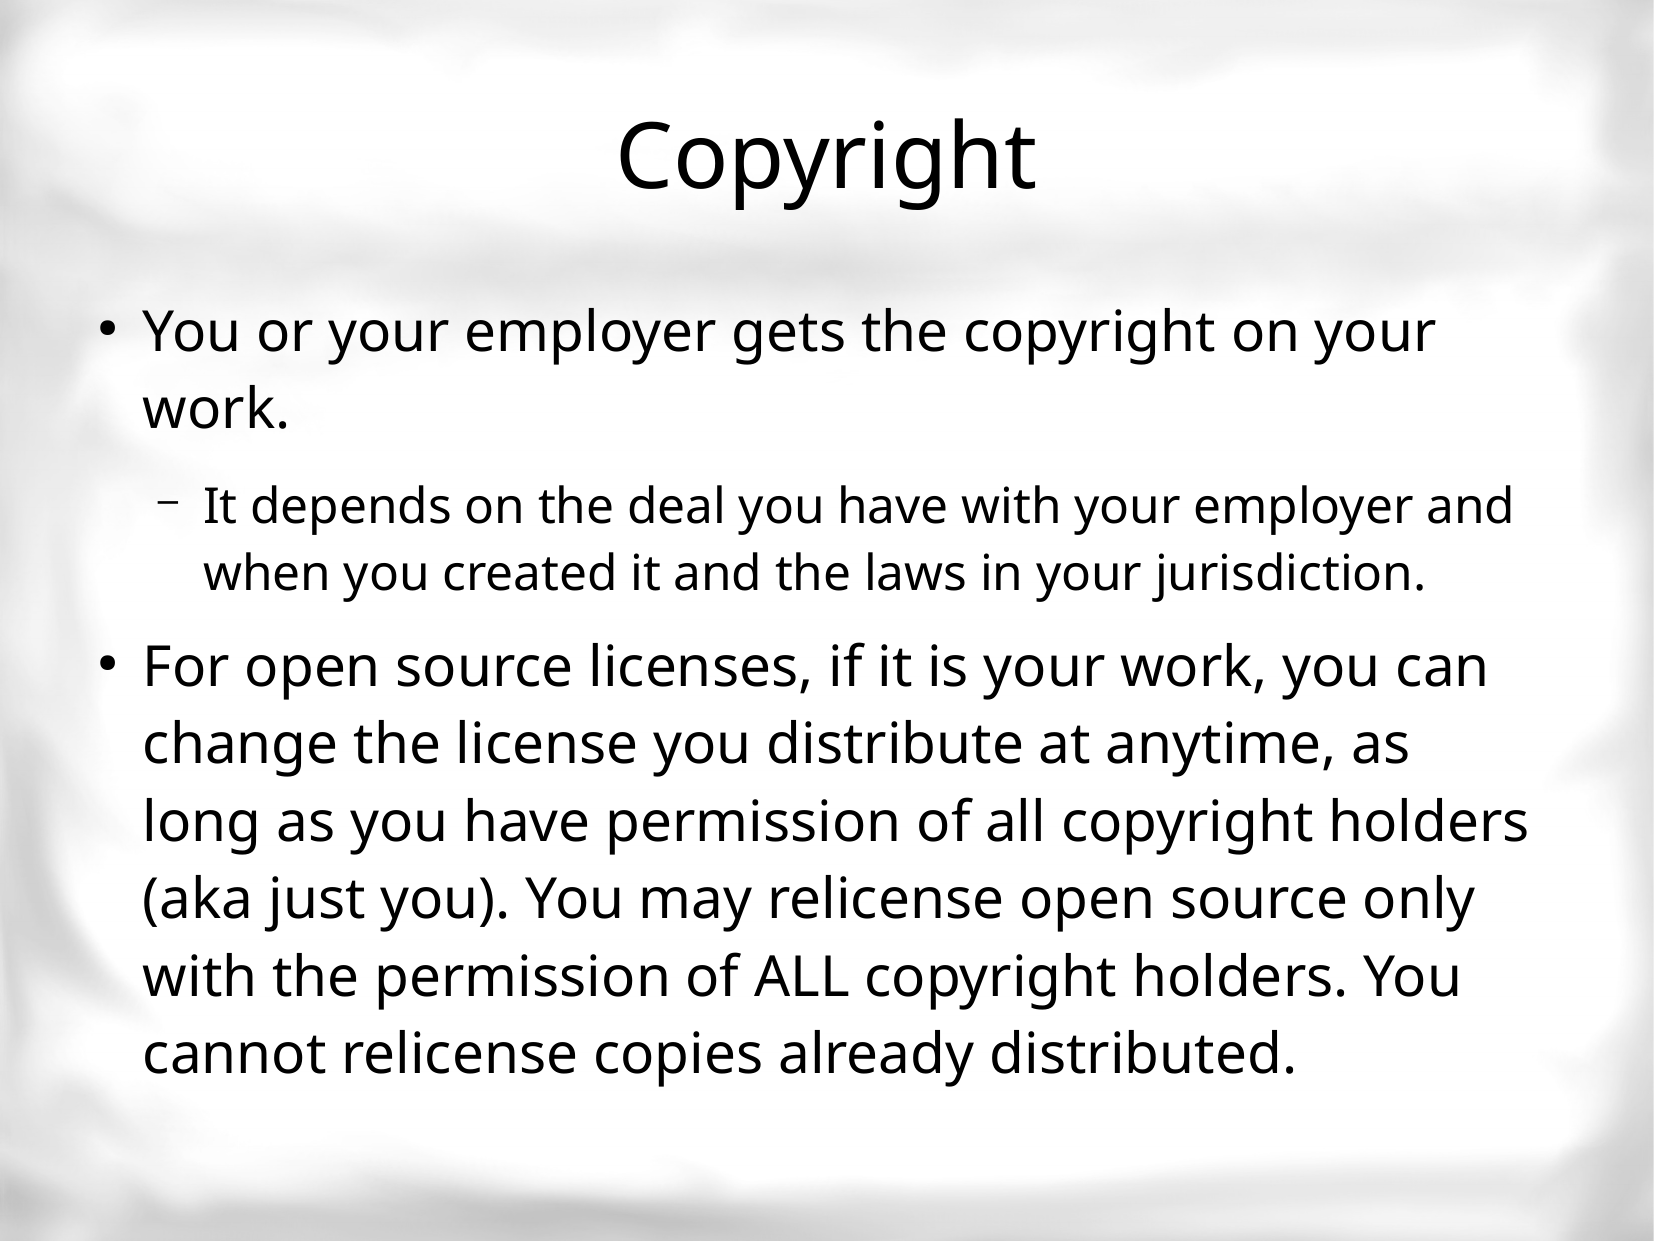

# Copyright
You or your employer gets the copyright on your work.
It depends on the deal you have with your employer and when you created it and the laws in your jurisdiction.
For open source licenses, if it is your work, you can change the license you distribute at anytime, as long as you have permission of all copyright holders (aka just you). You may relicense open source only with the permission of ALL copyright holders. You cannot relicense copies already distributed.